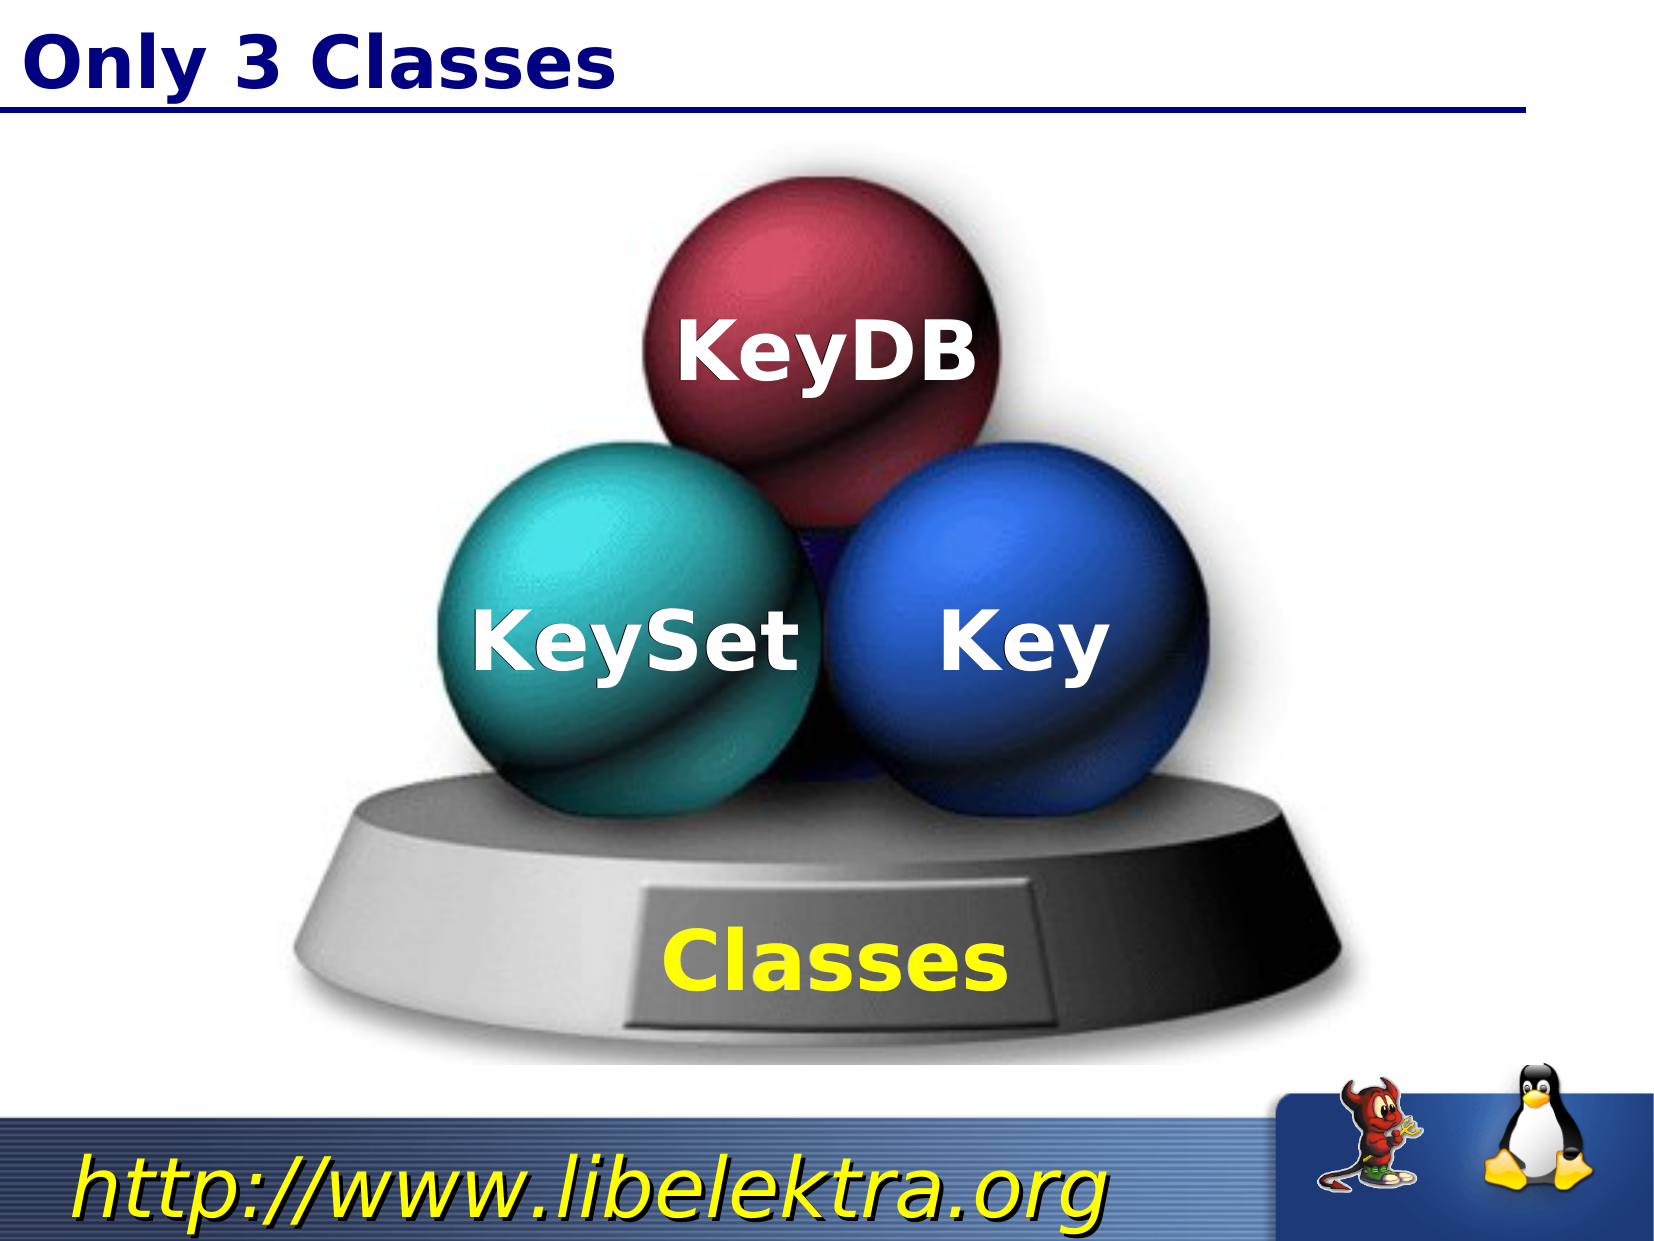

Only 3 Classes
KeyDB
KeySet
Key
Classes